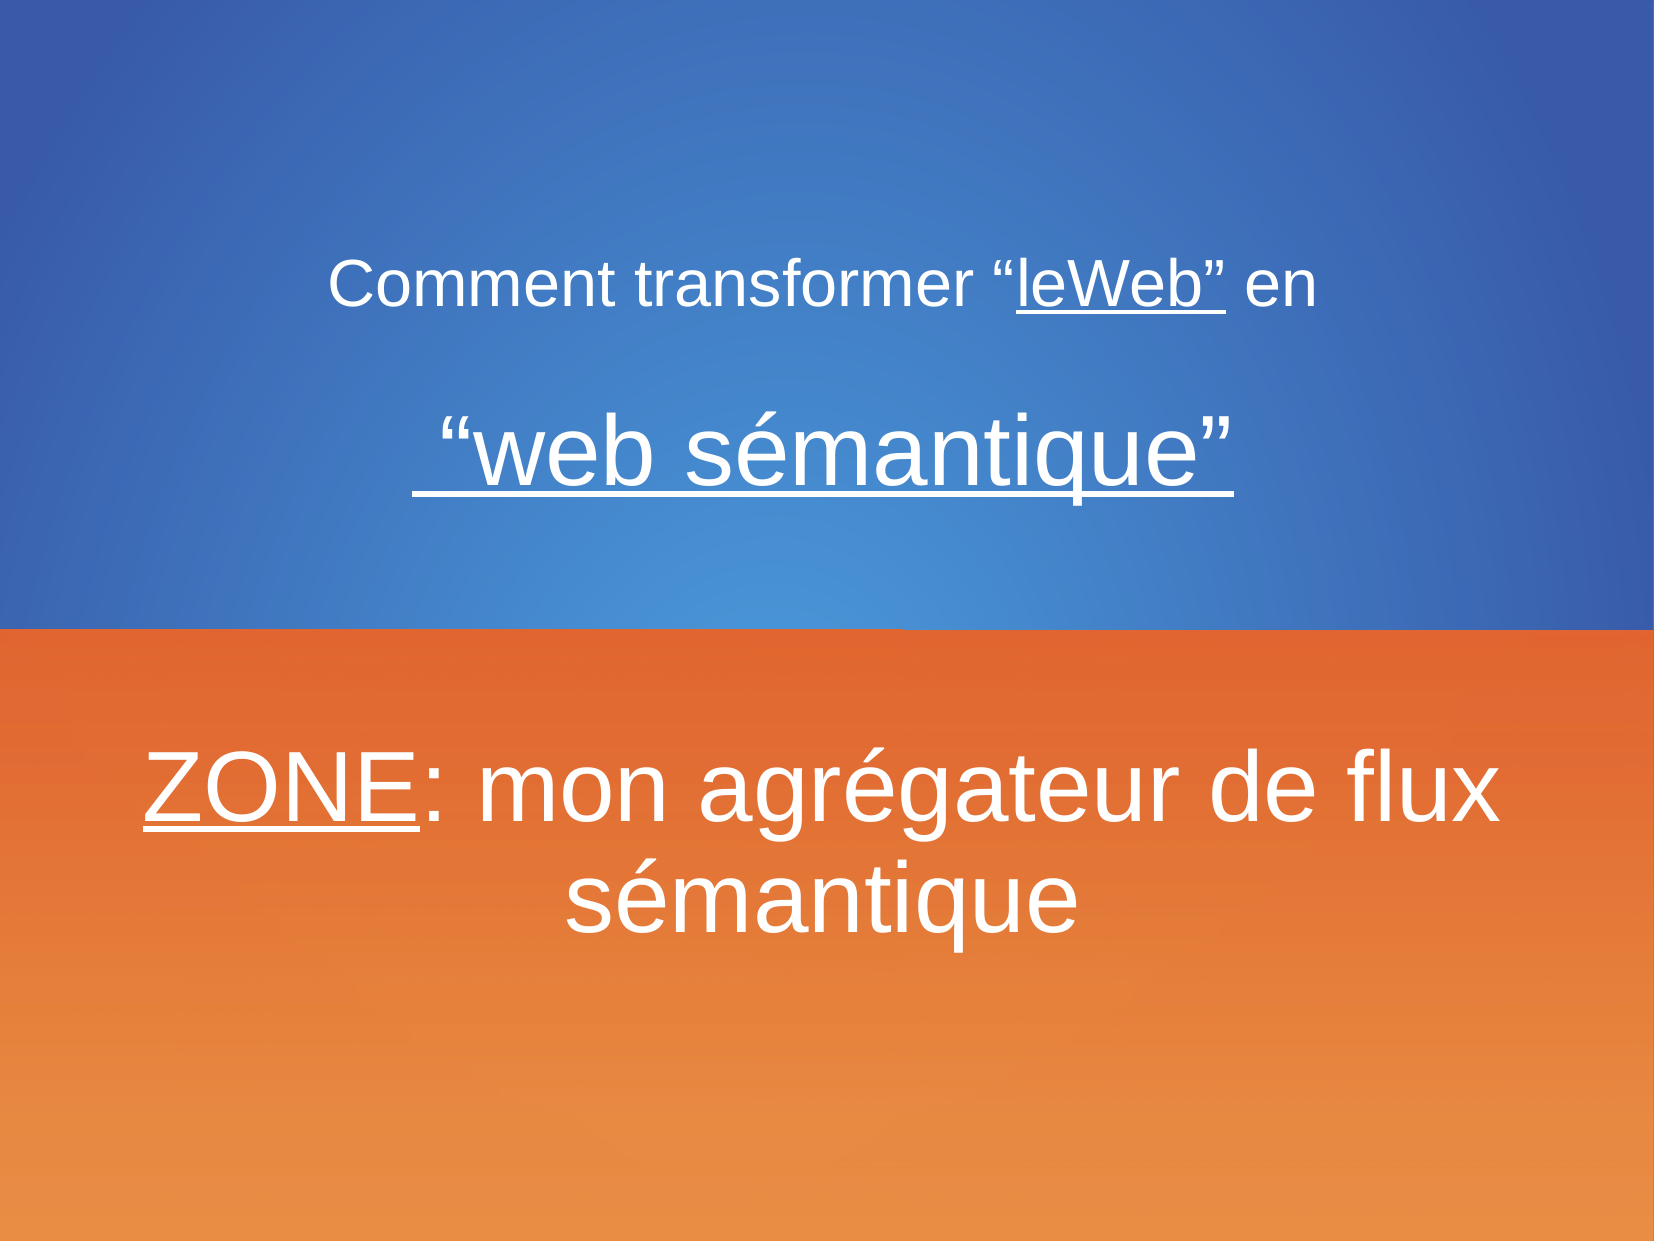

# Comment transformer “leWeb” en
 “web sémantique”
ZONE: mon agrégateur de flux sémantique